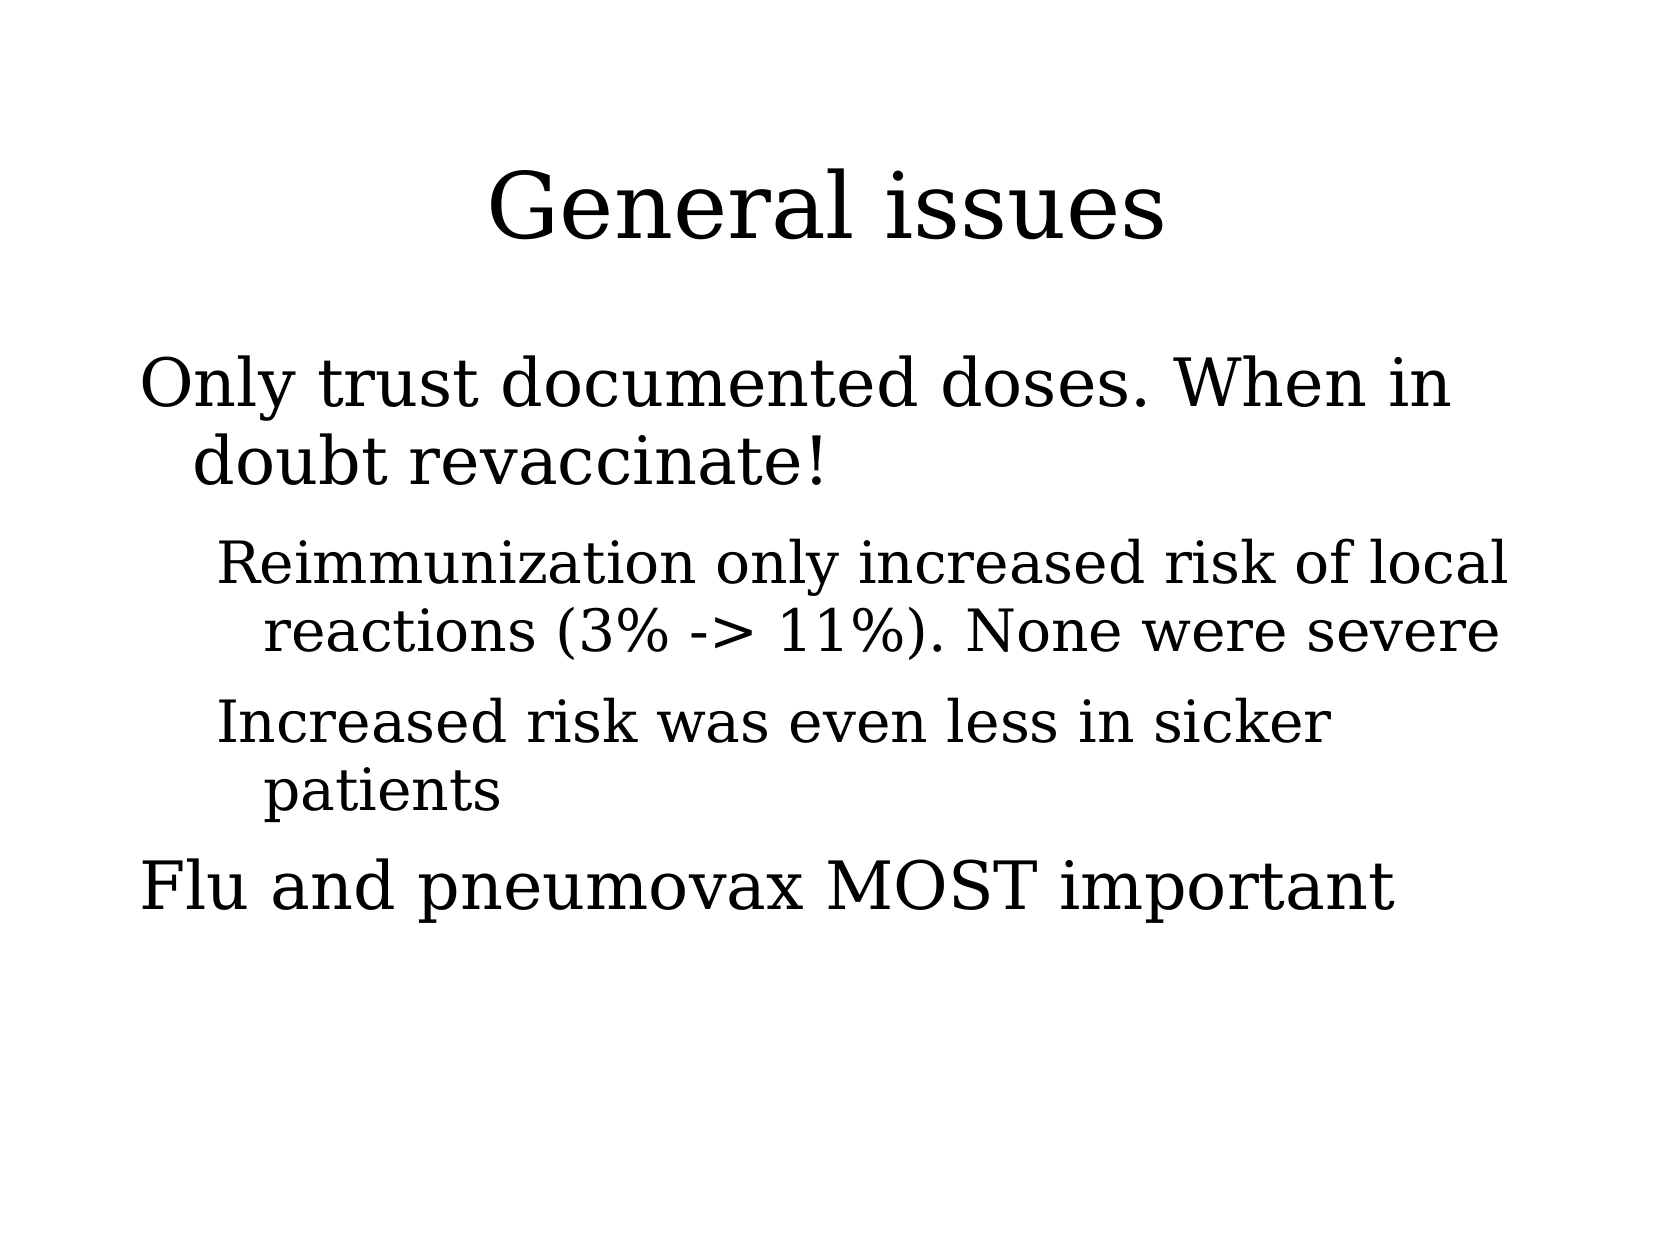

# General issues
Only trust documented doses. When in doubt revaccinate!
Reimmunization only increased risk of local reactions (3% -> 11%). None were severe
Increased risk was even less in sicker patients
Flu and pneumovax MOST important